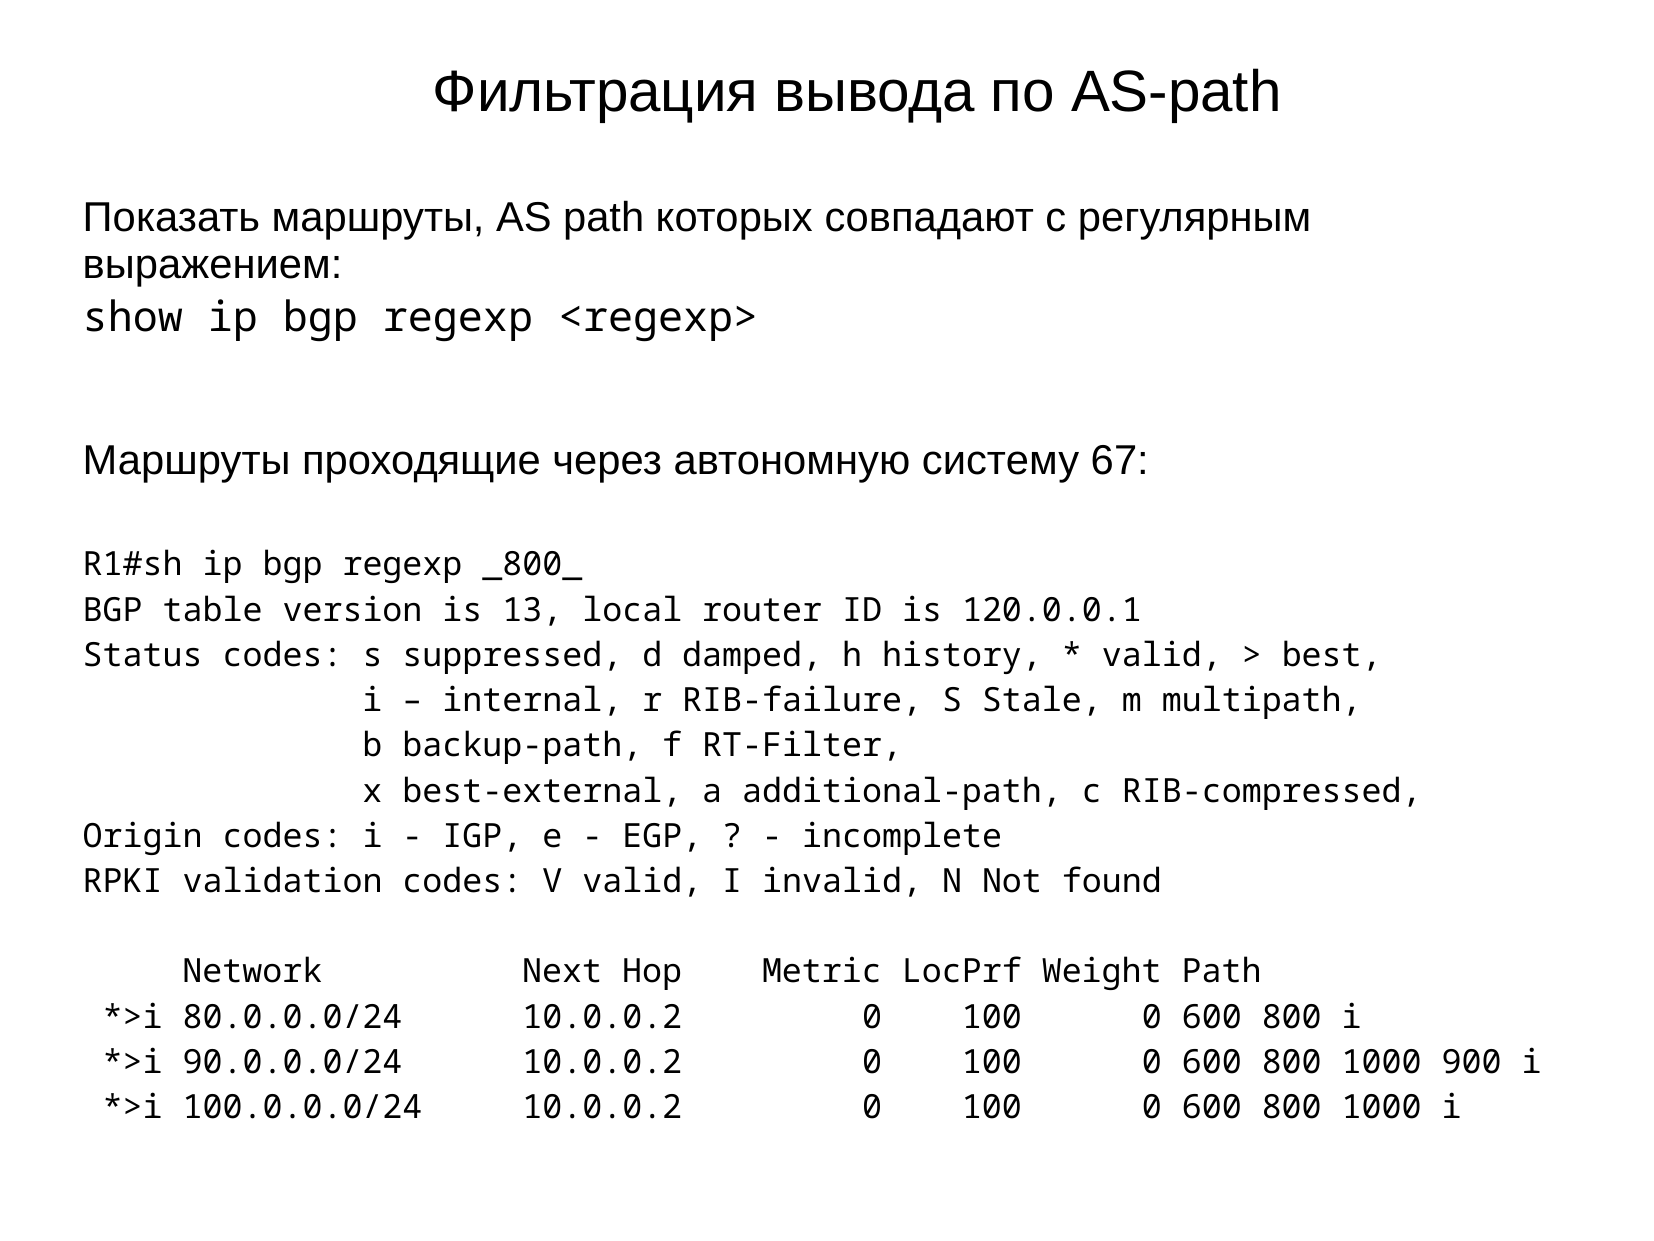

# Фильтрация вывода по AS-path
Показать маршруты, AS path которых совпадают с регулярным выражением:
show ip bgp regexp <regexp>
Маршруты проходящие через автономную систему 67:
R1#sh ip bgp regexp _800_
BGP table version is 13, local router ID is 120.0.0.1
Status codes: s suppressed, d damped, h history, * valid, > best,
 i – internal, r RIB-failure, S Stale, m multipath,
 b backup-path, f RT-Filter,
 x best-external, a additional-path, c RIB-compressed,
Origin codes: i - IGP, e - EGP, ? - incomplete
RPKI validation codes: V valid, I invalid, N Not found
 Network Next Hop Metric LocPrf Weight Path
 *>i 80.0.0.0/24 10.0.0.2 0 100 0 600 800 i
 *>i 90.0.0.0/24 10.0.0.2 0 100 0 600 800 1000 900 i
 *>i 100.0.0.0/24 10.0.0.2 0 100 0 600 800 1000 i